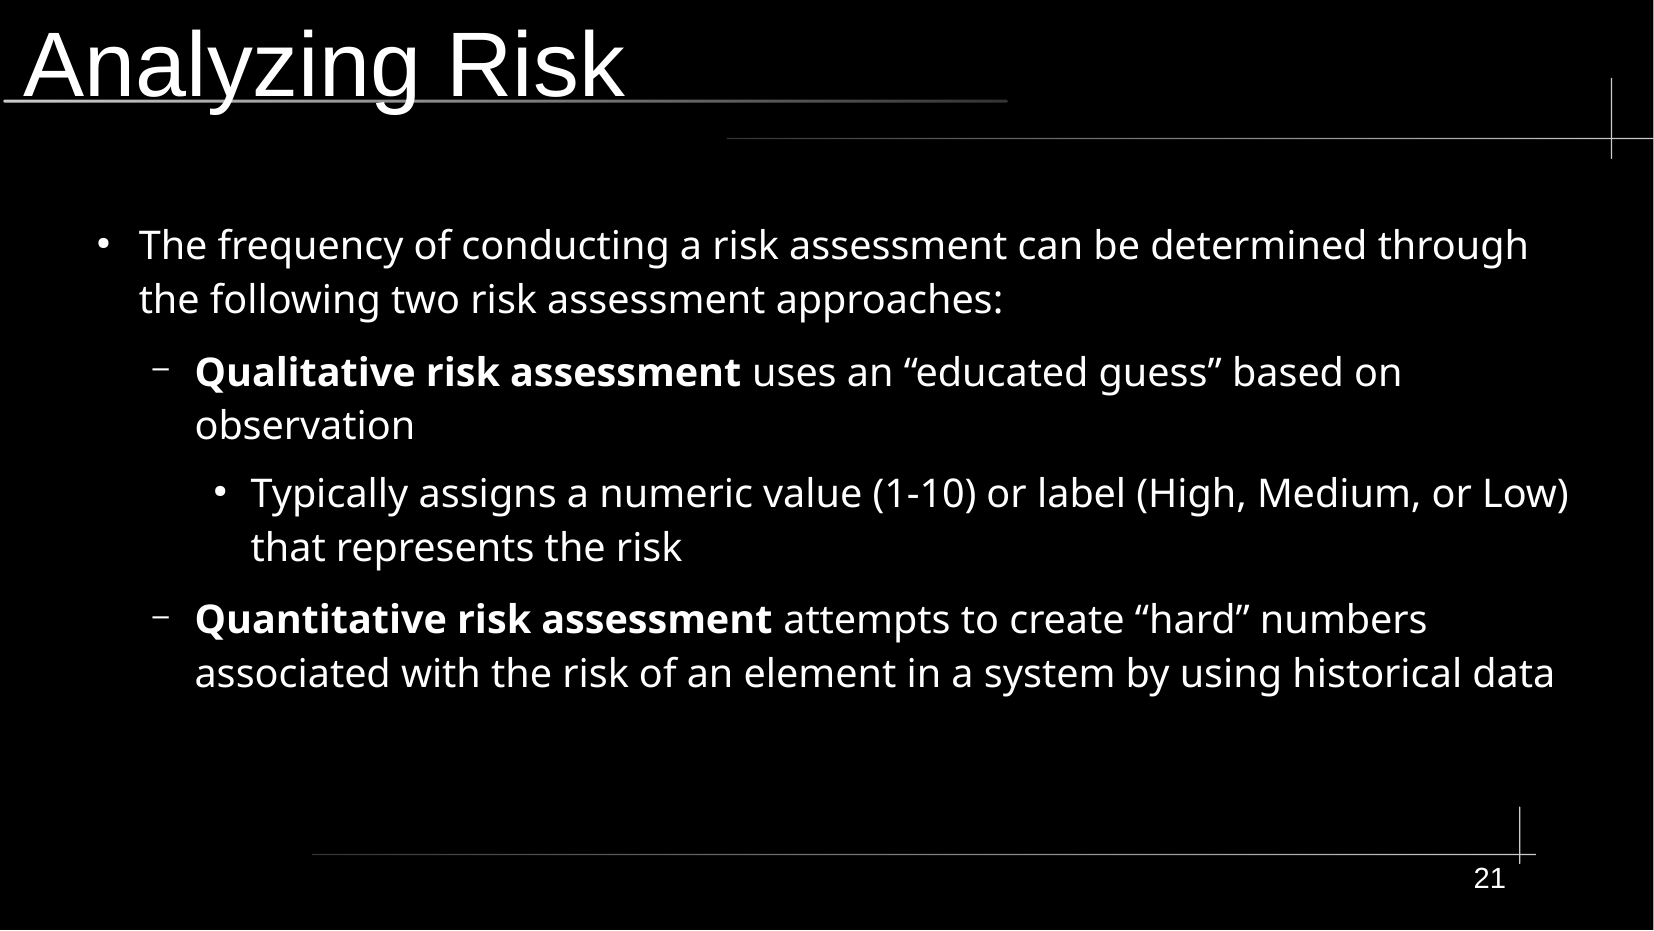

# Analyzing Risk
The frequency of conducting a risk assessment can be determined through the following two risk assessment approaches:
Qualitative risk assessment uses an “educated guess” based on observation
Typically assigns a numeric value (1-10) or label (High, Medium, or Low) that represents the risk
Quantitative risk assessment attempts to create “hard” numbers associated with the risk of an element in a system by using historical data
21